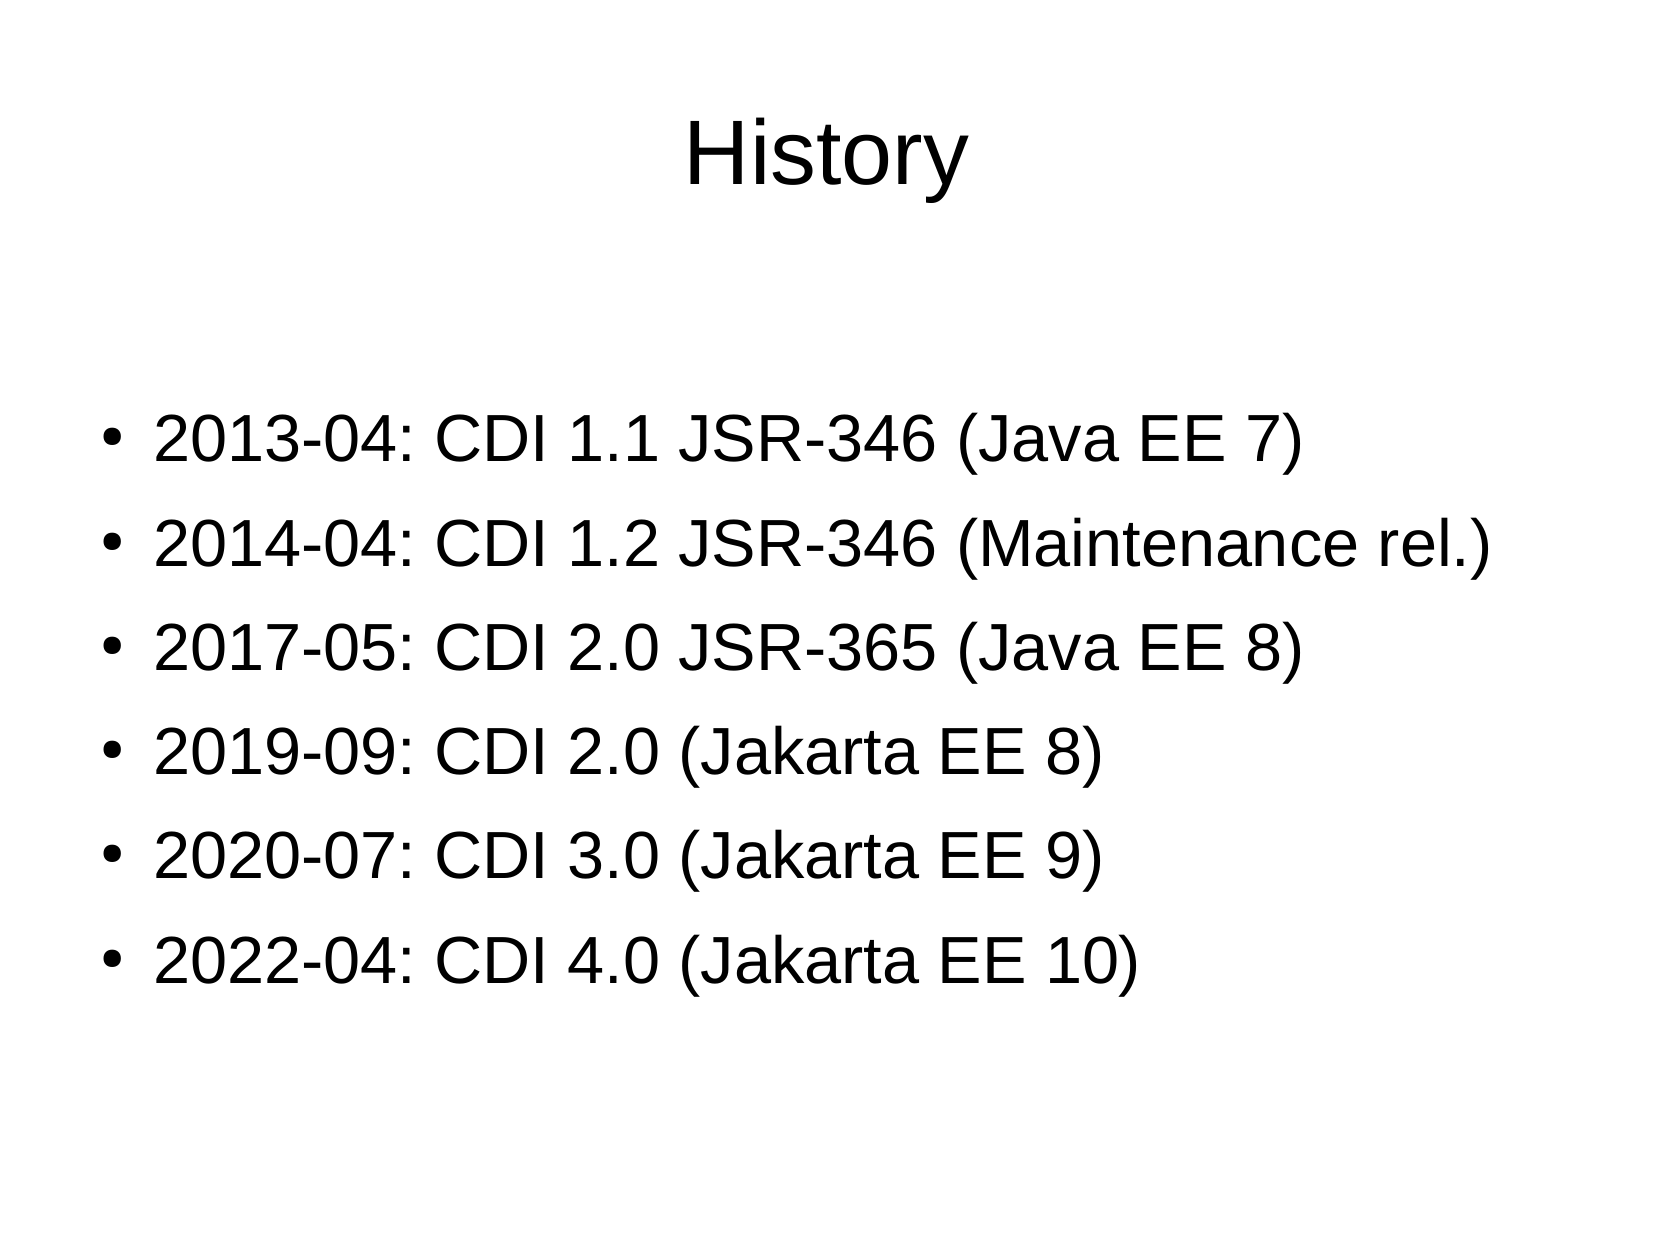

# History
2013-04: CDI 1.1 JSR-346 (Java EE 7)
2014-04: CDI 1.2 JSR-346 (Maintenance rel.)
2017-05: CDI 2.0 JSR-365 (Java EE 8)
2019-09: CDI 2.0 (Jakarta EE 8)
2020-07: CDI 3.0 (Jakarta EE 9)
2022-04: CDI 4.0 (Jakarta EE 10)